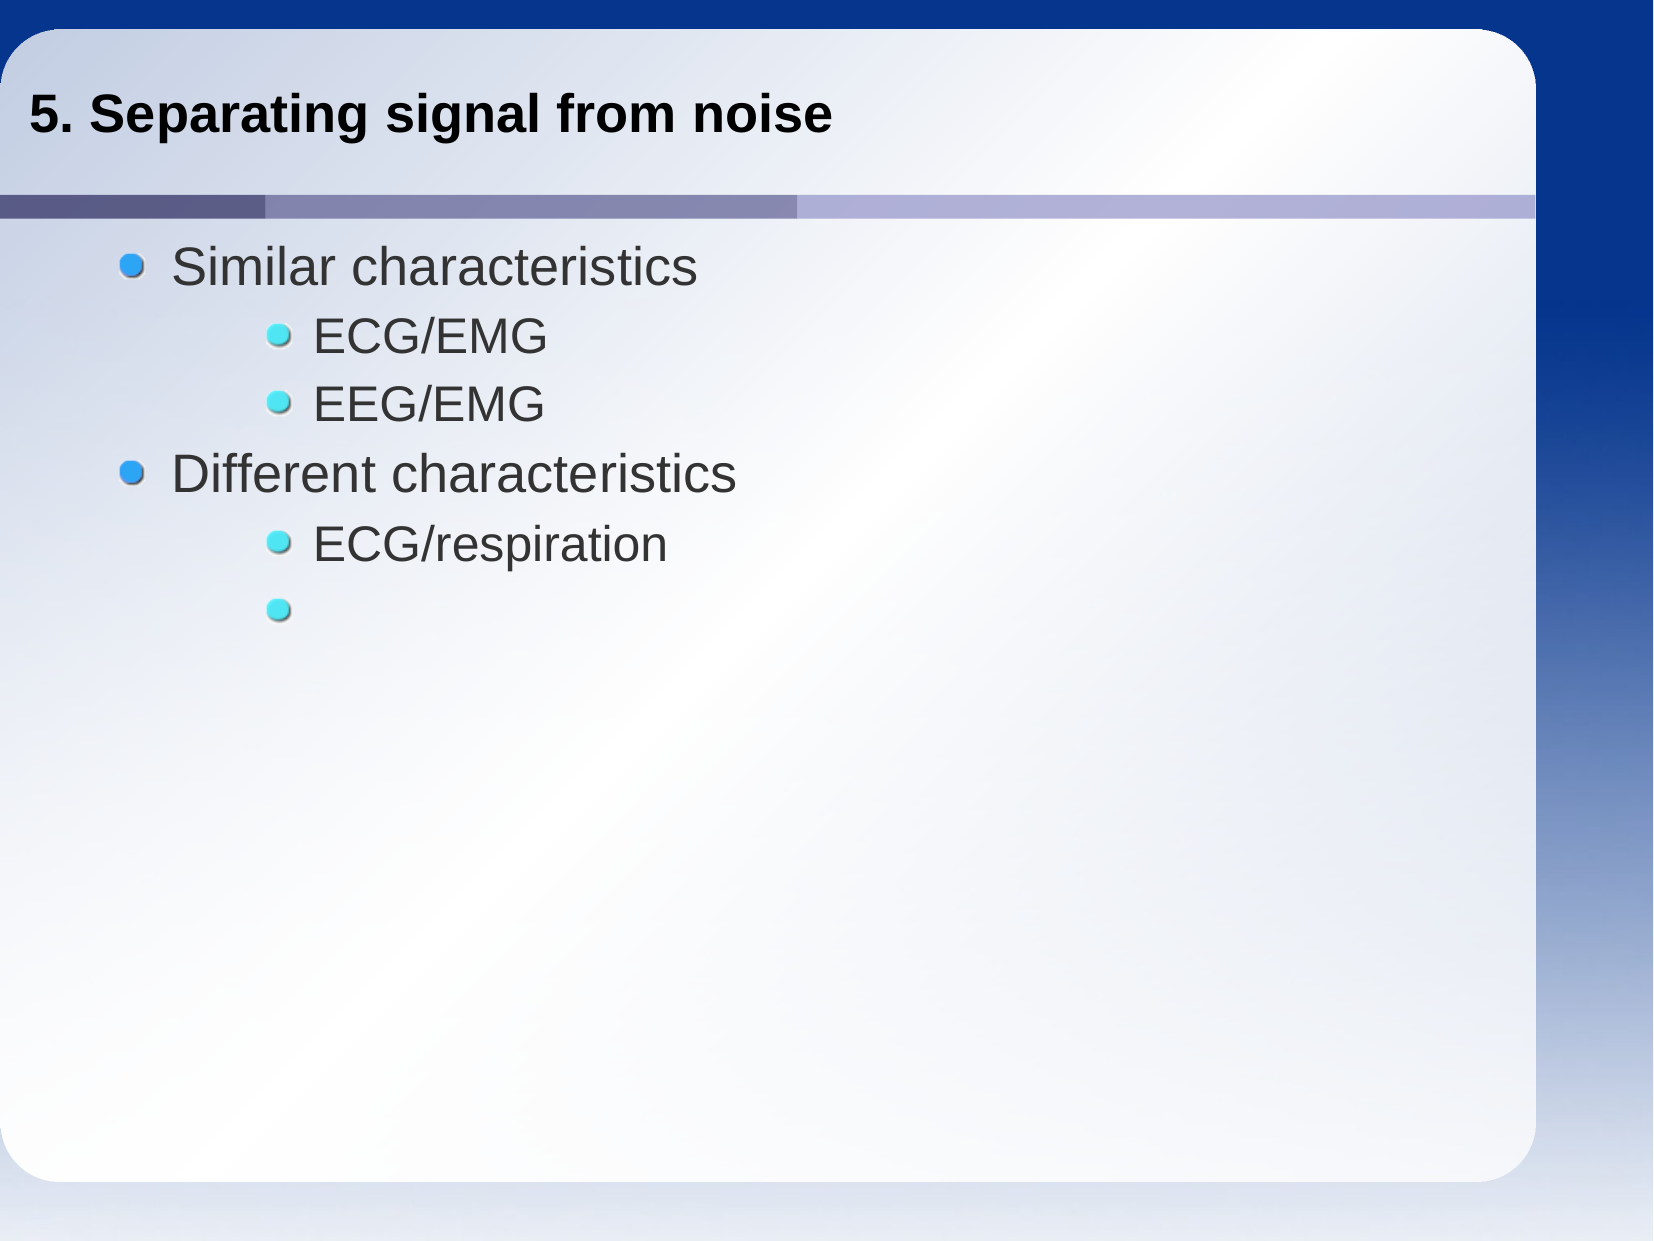

# 5. Separating signal from noise
Similar characteristics
ECG/EMG
EEG/EMG
Different characteristics
ECG/respiration